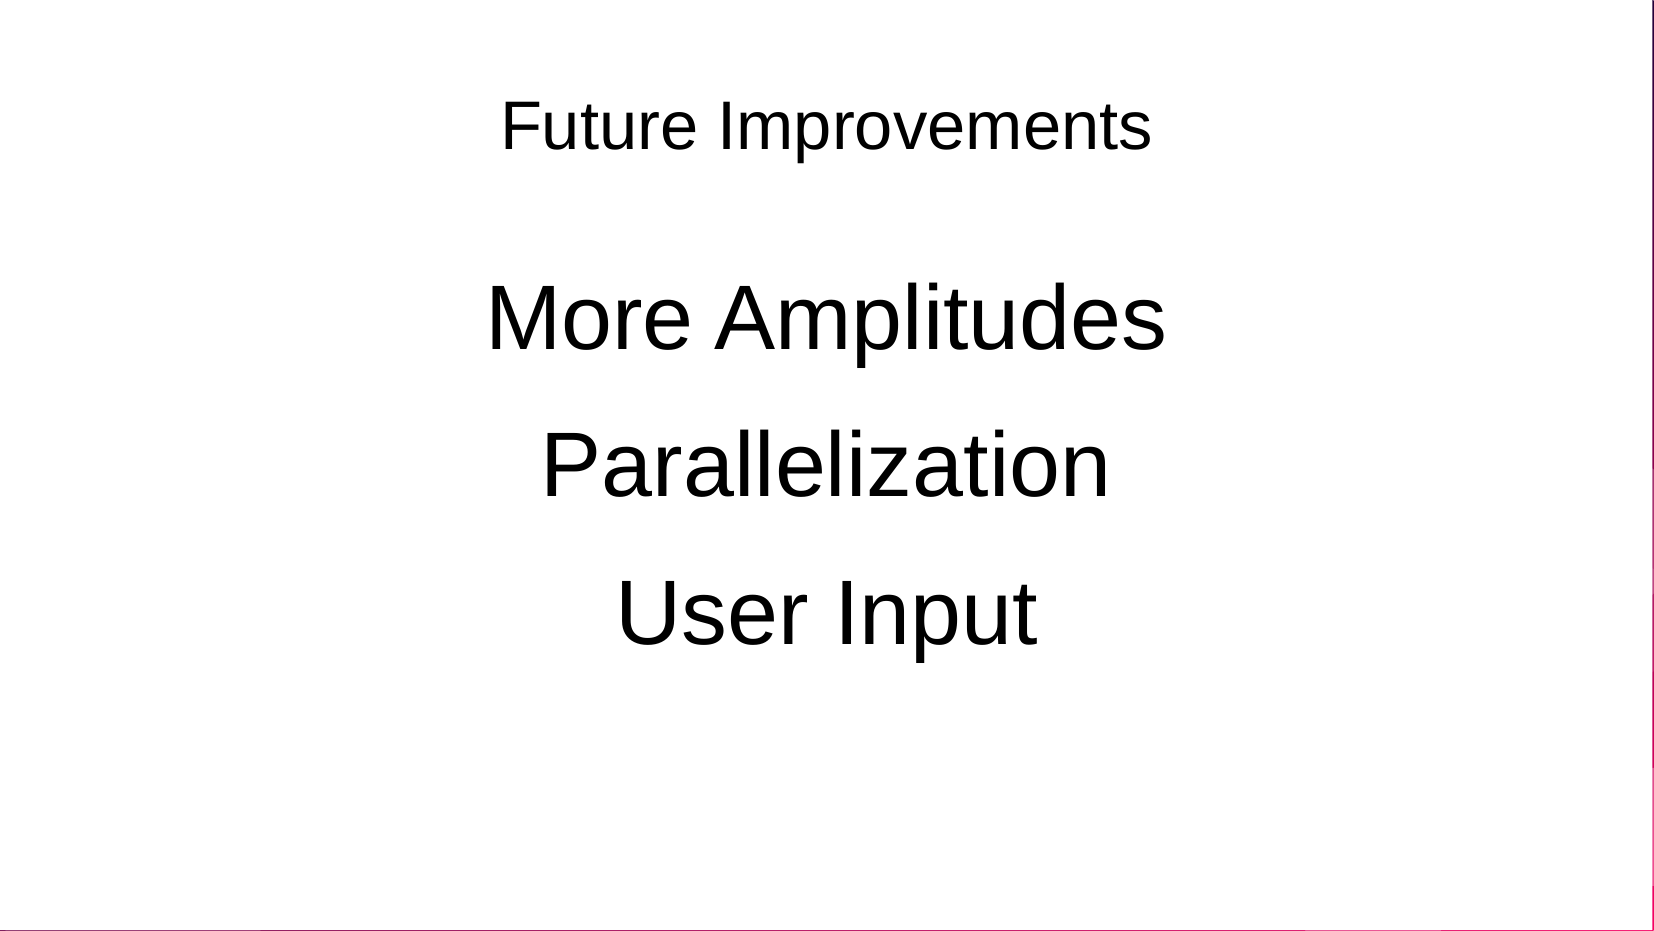

# Future Improvements
More Amplitudes
Parallelization
User Input